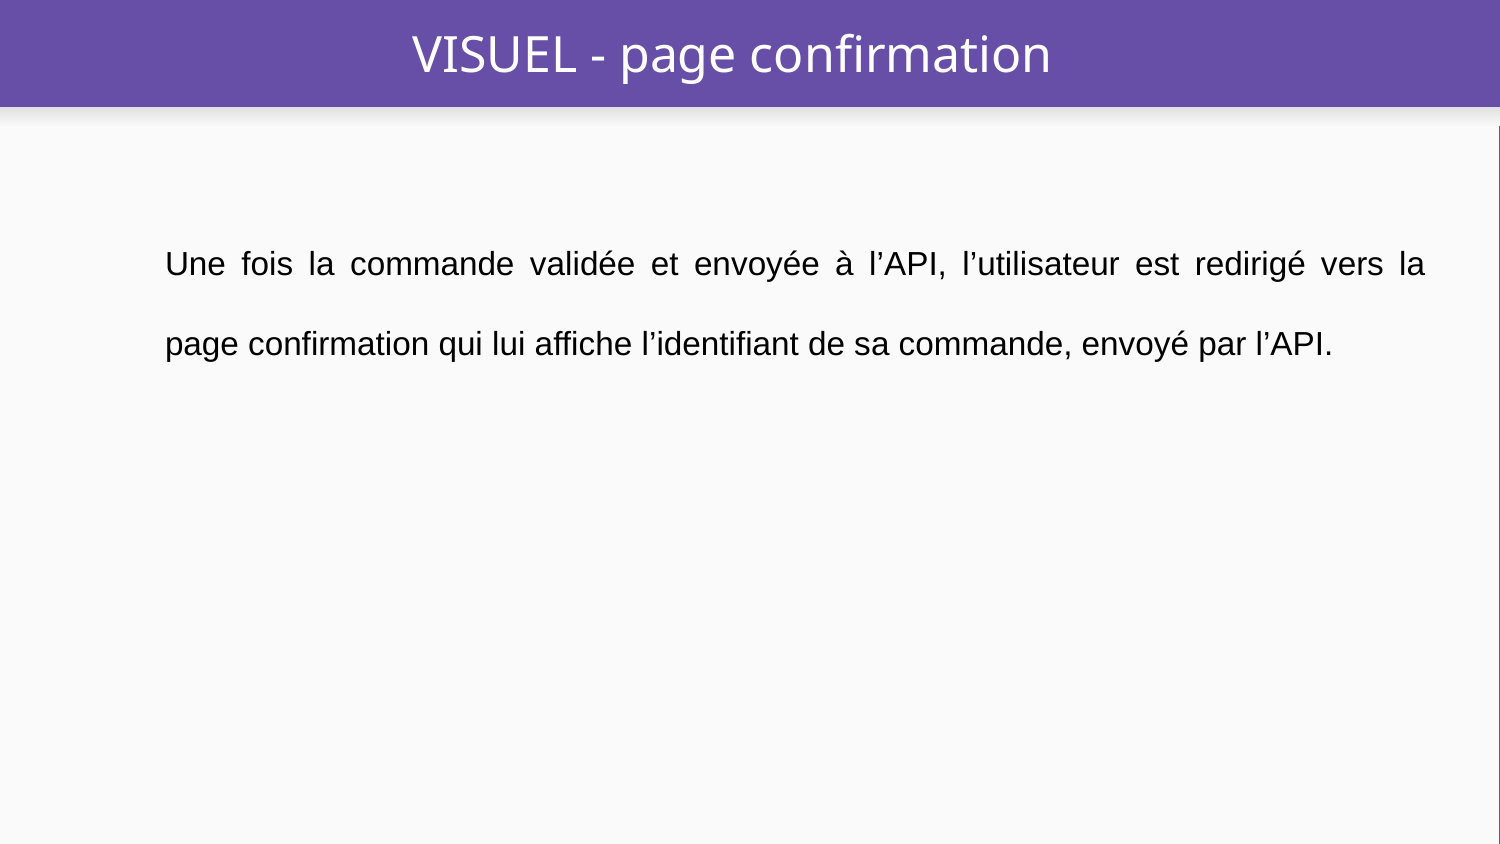

# VISUEL - page confirmation
Une fois la commande validée et envoyée à l’API, l’utilisateur est redirigé vers la page confirmation qui lui affiche l’identifiant de sa commande, envoyé par l’API.